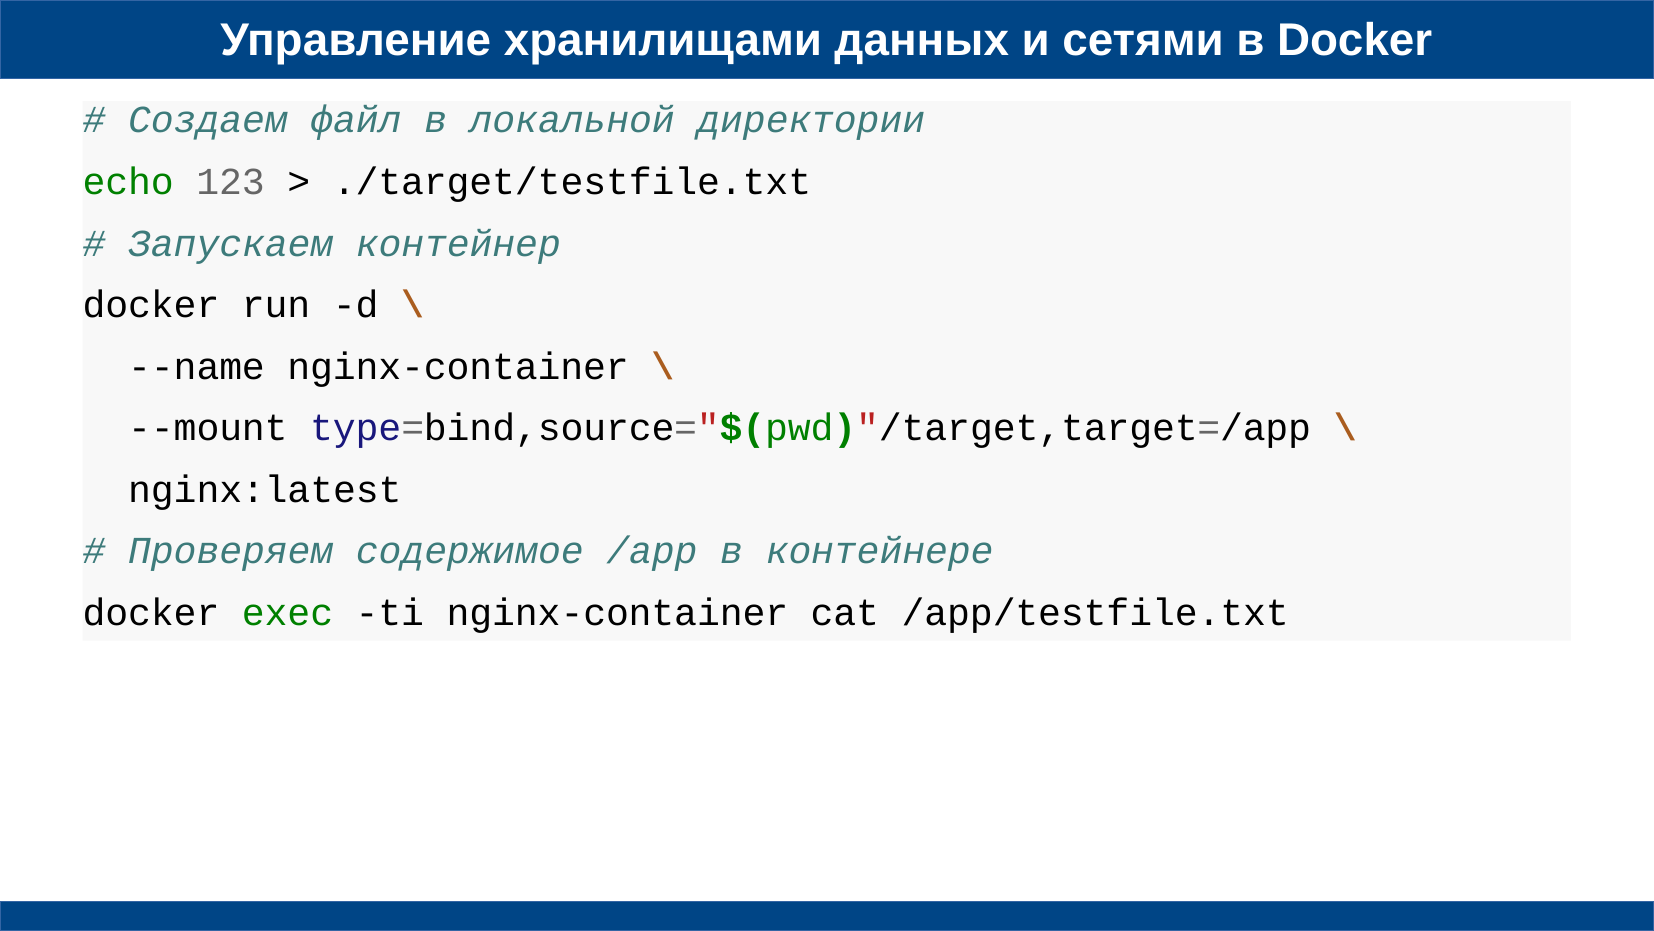

# Управление хранилищами данных и сетями в Docker
# Создаем файл в локальной директории
echo 123 > ./target/testfile.txt
# Запускаем контейнер
docker run -d \
 --name nginx-container \
 --mount type=bind,source="$(pwd)"/target,target=/app \
 nginx:latest
# Проверяем содержимое /app в контейнере
docker exec -ti nginx-container cat /app/testfile.txt